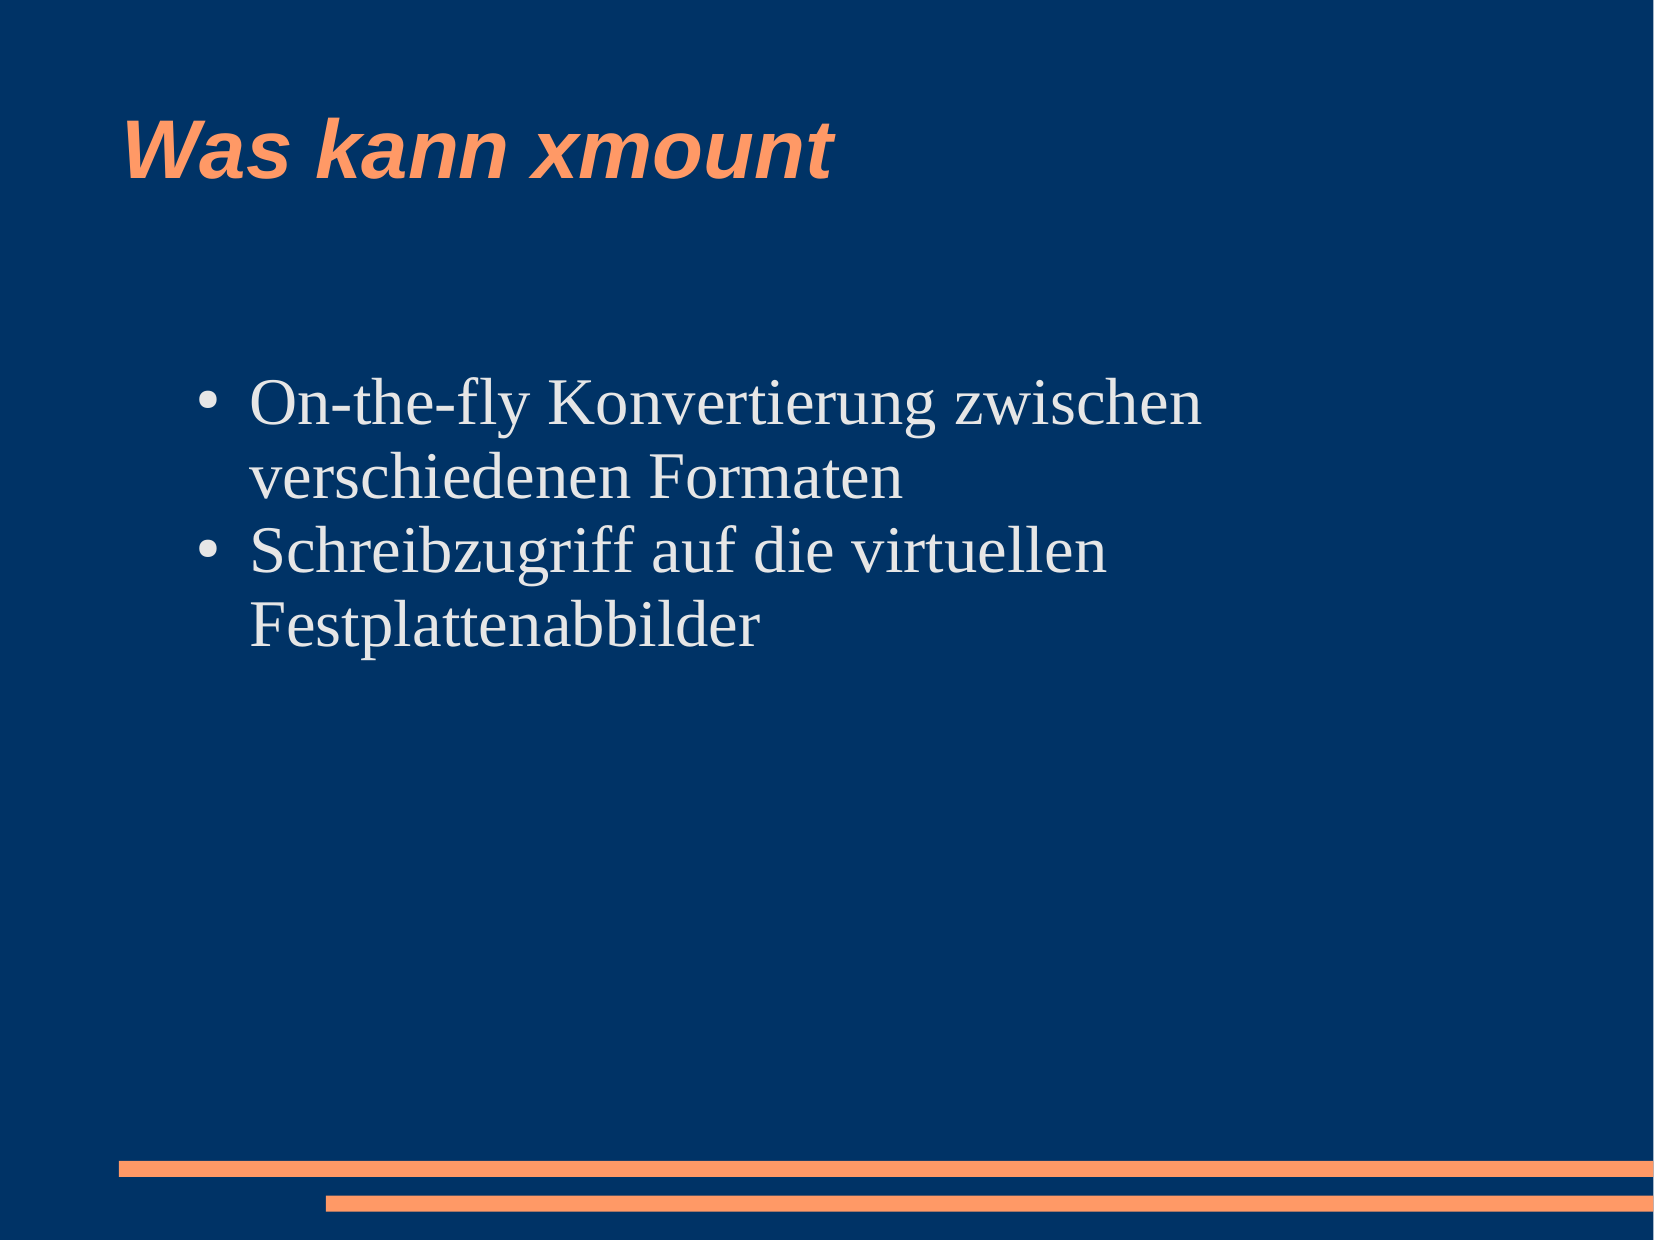

# Was kann xmount
On-the-fly Konvertierung zwischen verschiedenen Formaten
Schreibzugriff auf die virtuellen Festplattenabbilder